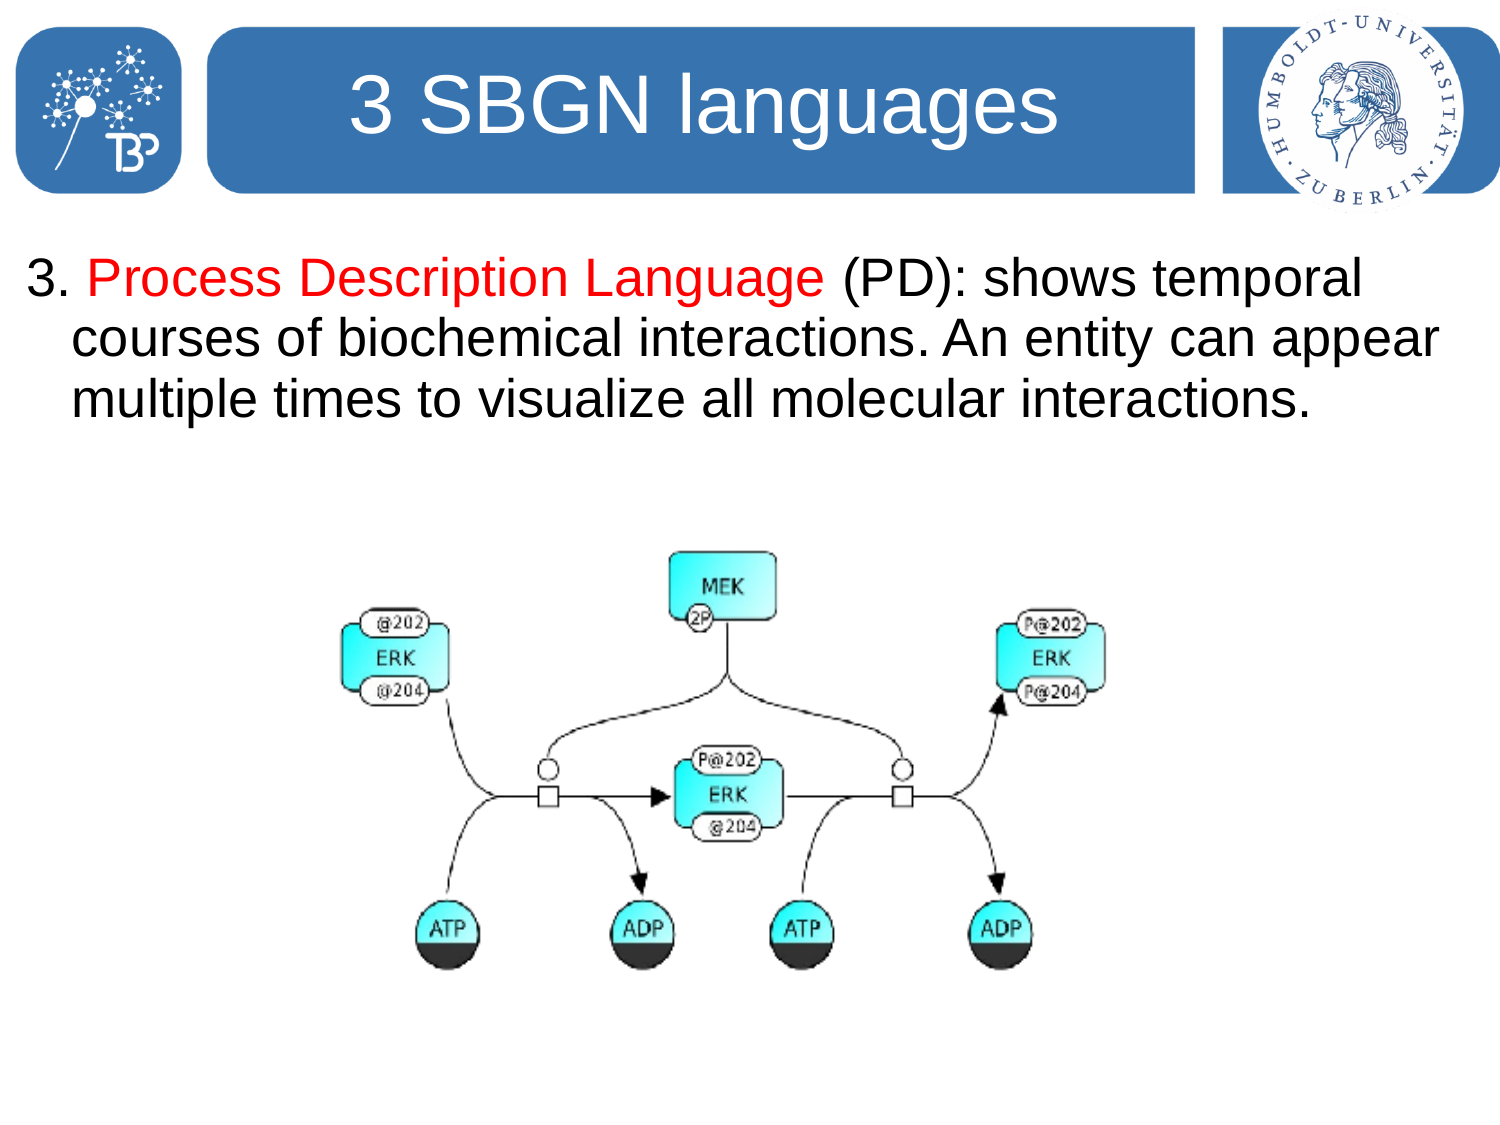

# 3 SBGN languages
3. Process Description Language (PD): shows temporal
 courses of biochemical interactions. An entity can appear
 multiple times to visualize all molecular interactions.